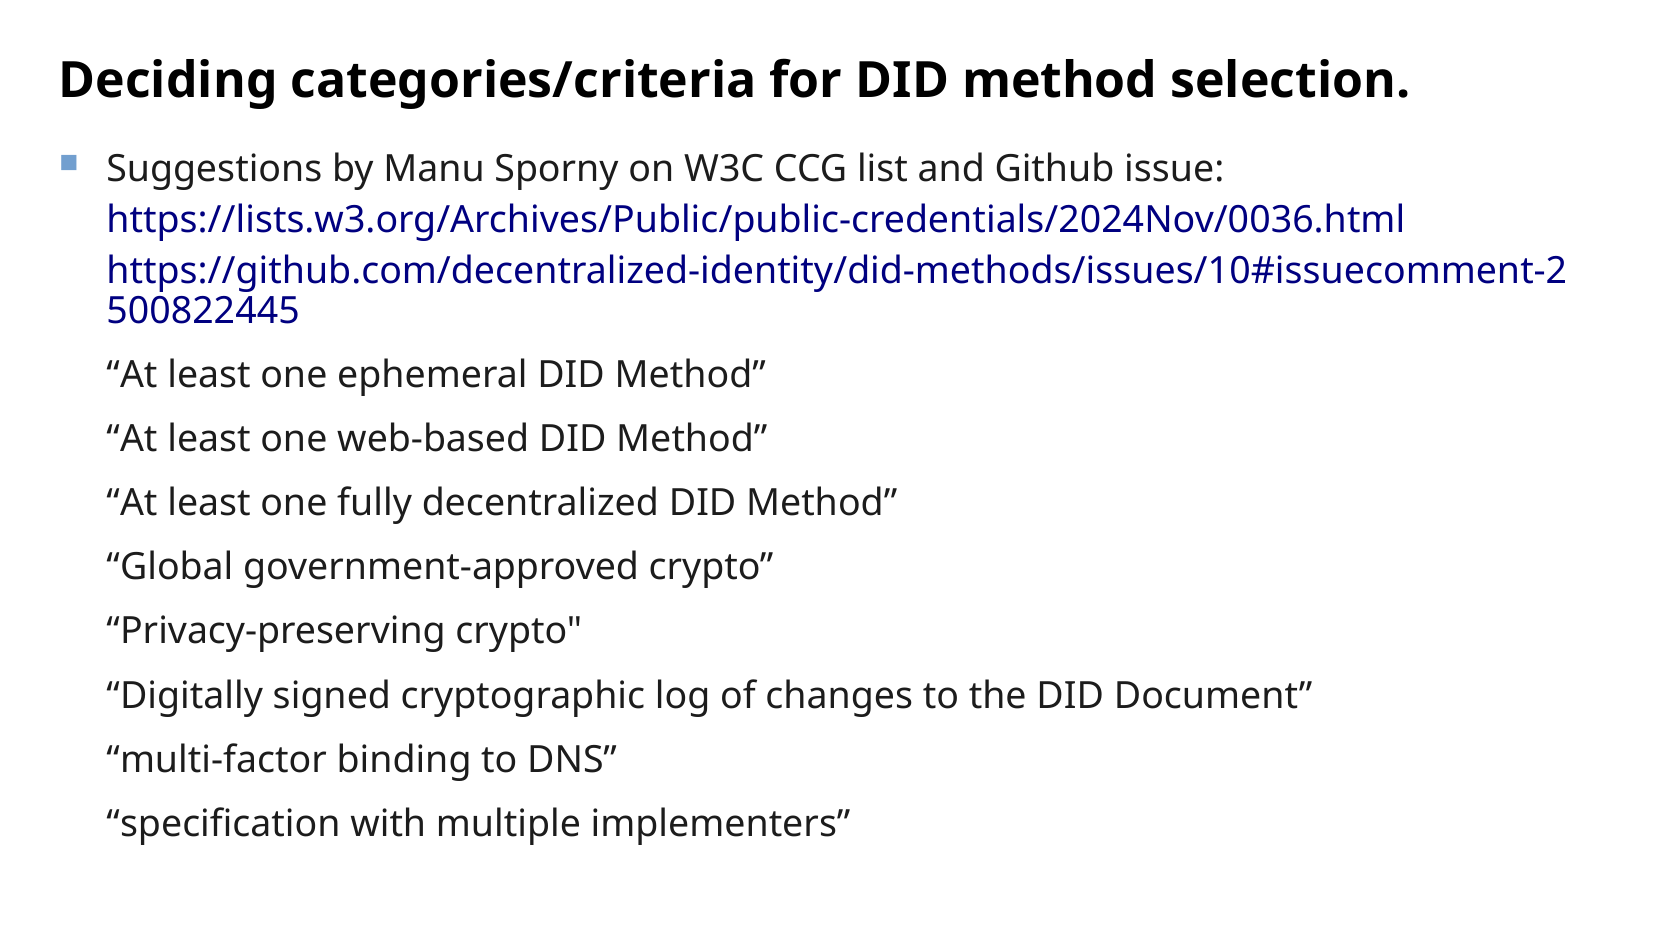

# Deciding categories/criteria for DID method selection.
Suggestions by Manu Sporny on W3C CCG list and Github issue:
https://lists.w3.org/Archives/Public/public-credentials/2024Nov/0036.html
https://github.com/decentralized-identity/did-methods/issues/10#issuecomment-2500822445
“At least one ephemeral DID Method”
“At least one web-based DID Method”
“At least one fully decentralized DID Method”
“Global government-approved crypto”
“Privacy-preserving crypto"
“Digitally signed cryptographic log of changes to the DID Document”
“multi-factor binding to DNS”
“specification with multiple implementers”